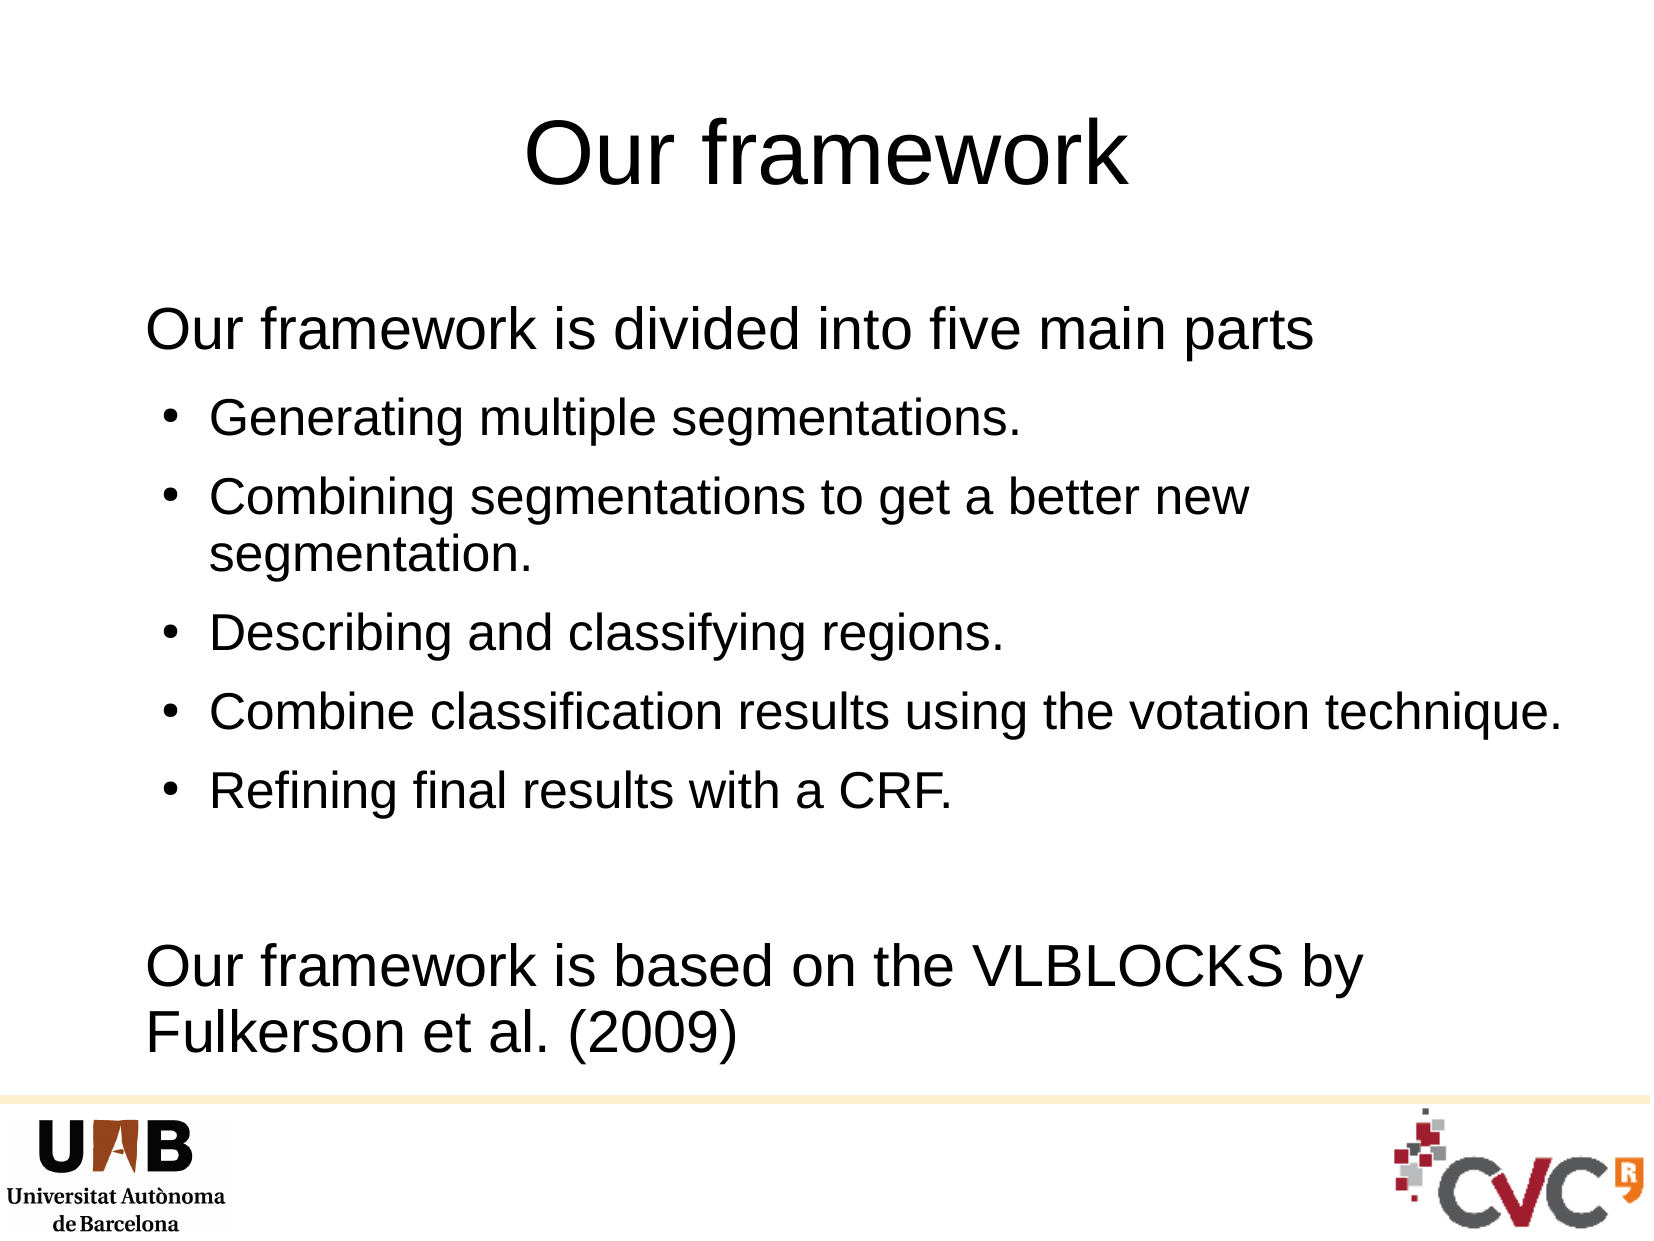

# Our framework
Our framework is divided into five main parts
Generating multiple segmentations.
Combining segmentations to get a better new segmentation.
Describing and classifying regions.
Combine classification results using the votation technique.
Refining final results with a CRF.
Our framework is based on the VLBLOCKS by Fulkerson et al. (2009)